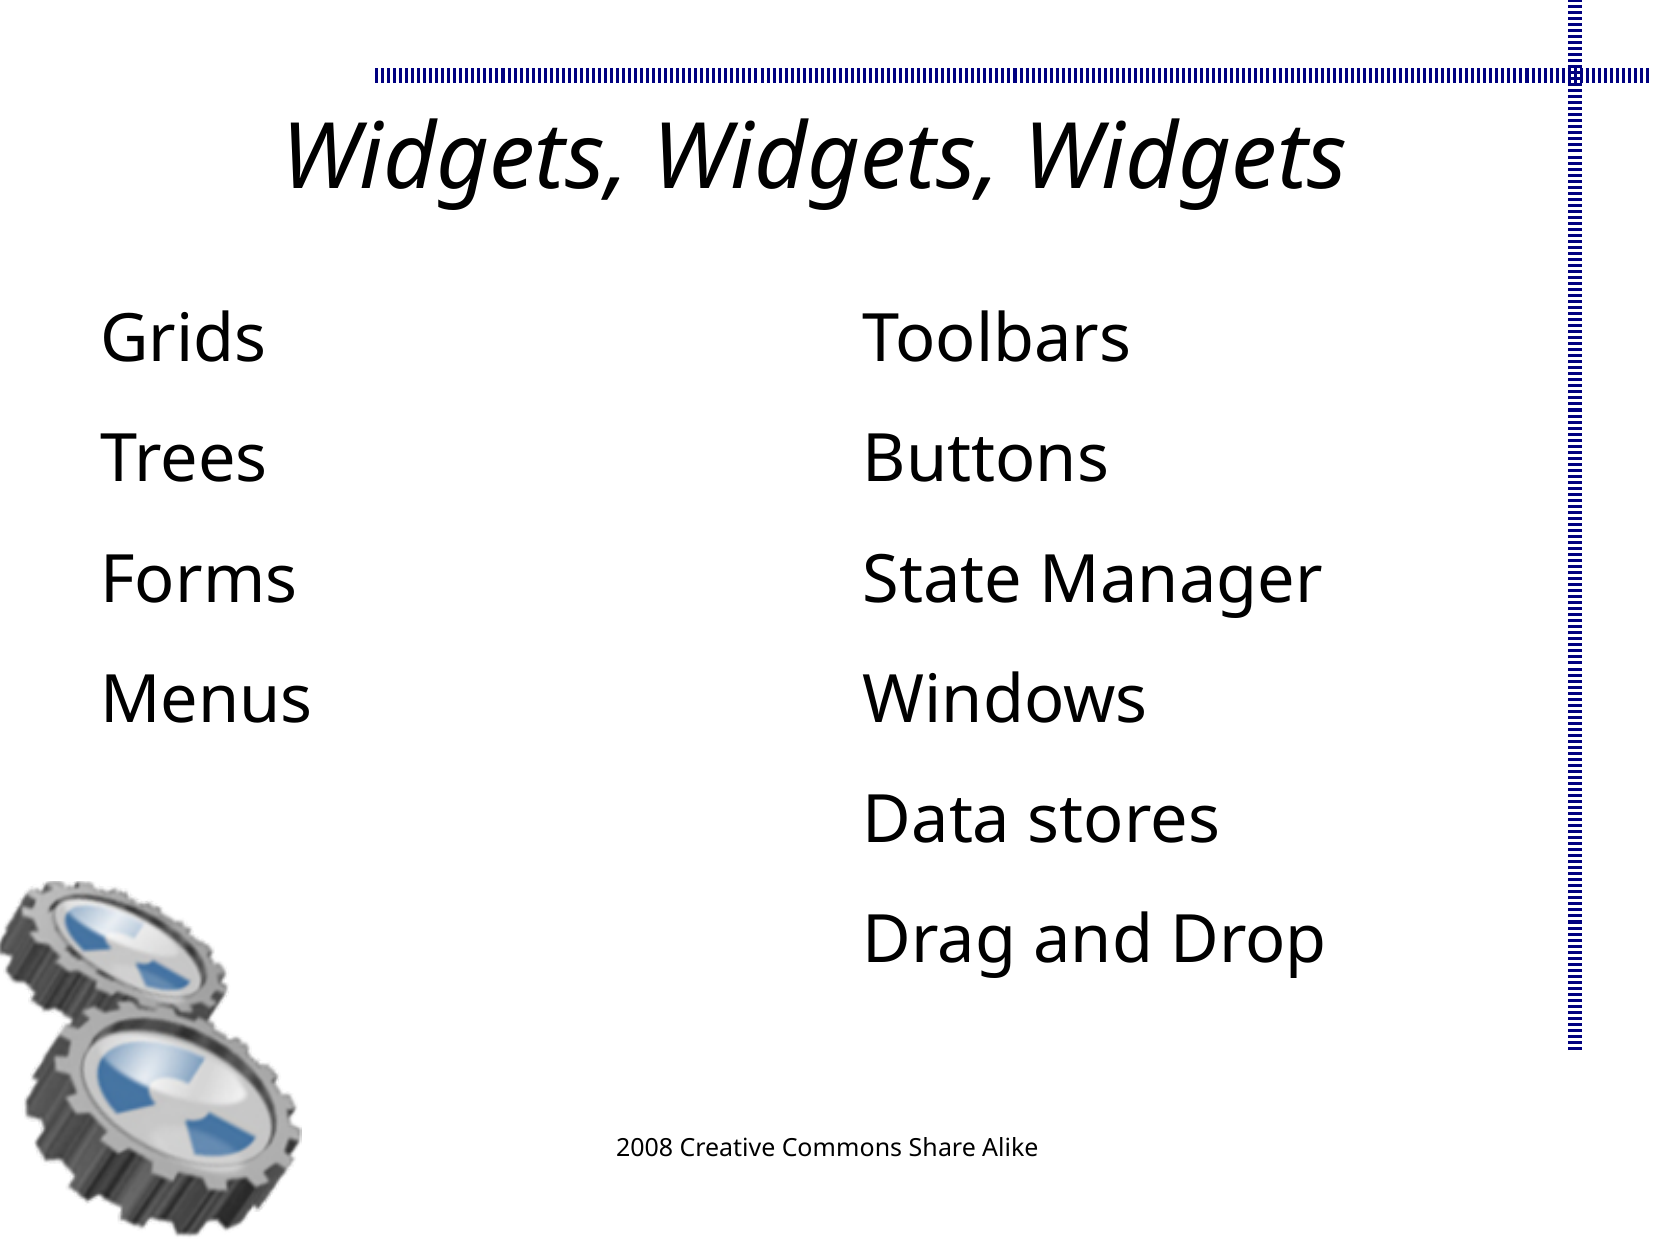

# Widgets, Widgets, Widgets
Grids
Trees
Forms
Menus
Toolbars
Buttons
State Manager
Windows
Data stores
Drag and Drop